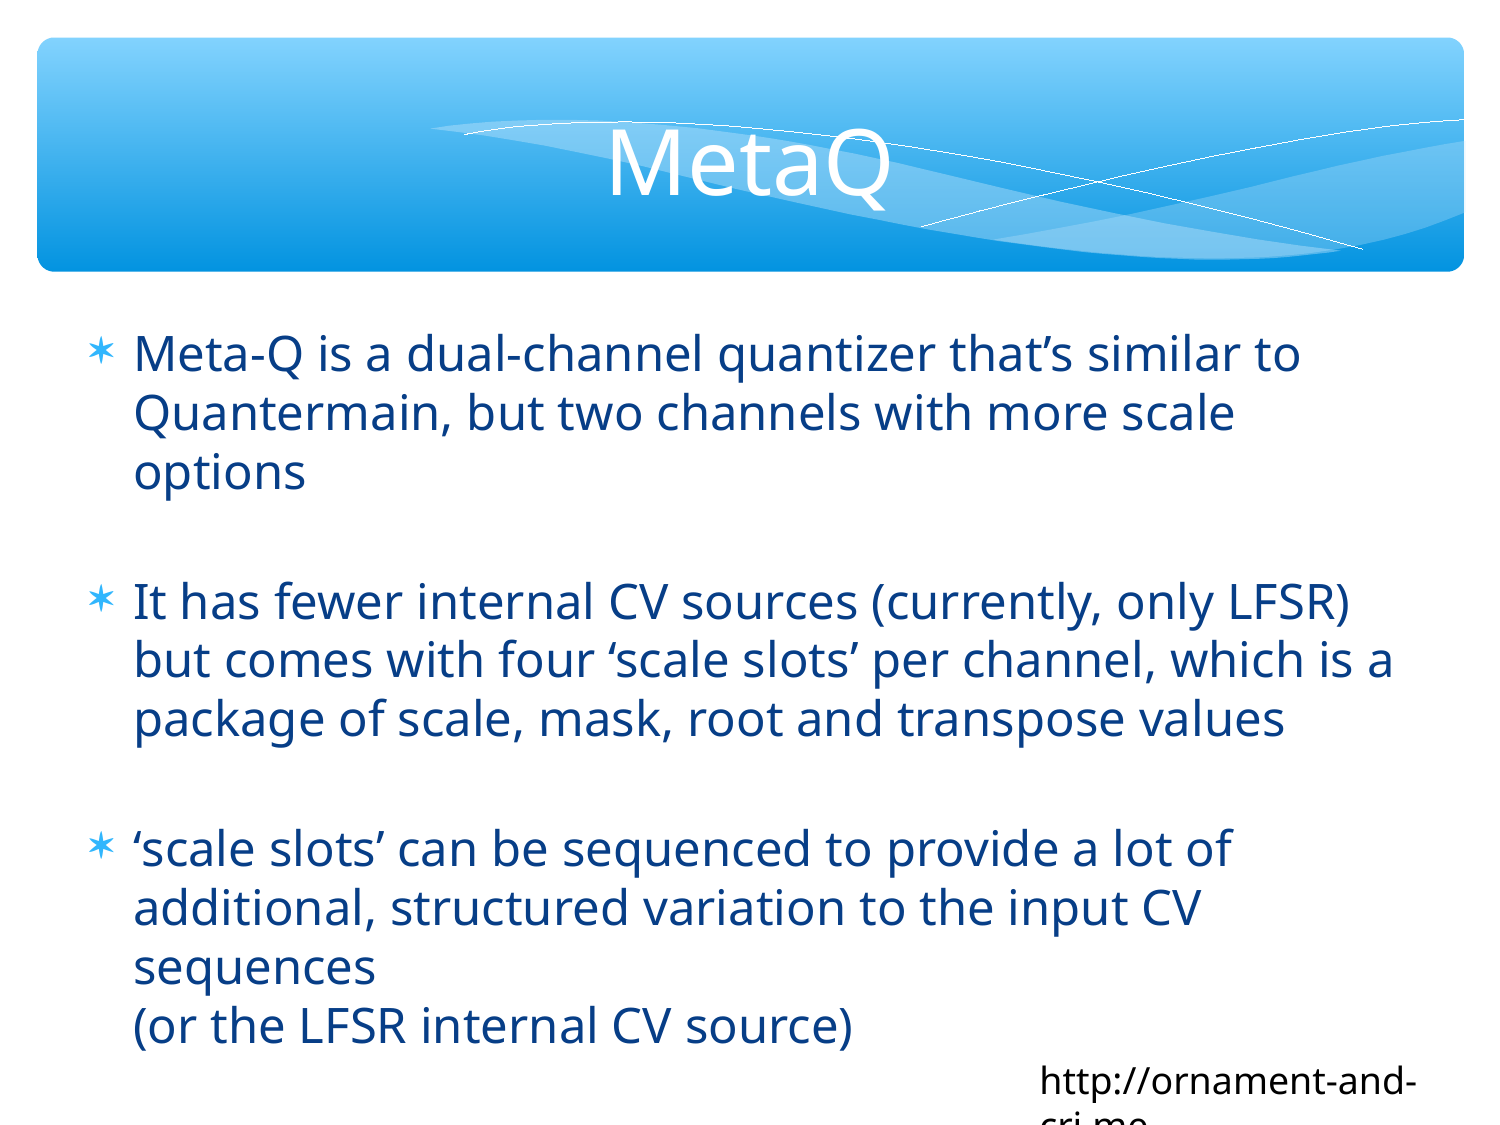

# MetaQ
Meta-Q is a dual-channel quantizer that’s similar to Quantermain, but two channels with more scale options
It has fewer internal CV sources (currently, only LFSR)
but comes with four ‘scale slots’ per channel, which is a package of scale, mask, root and transpose values
‘scale slots’ can be sequenced to provide a lot of additional, structured variation to the input CV sequences
(or the LFSR internal CV source)
http://ornament-and-cri.me